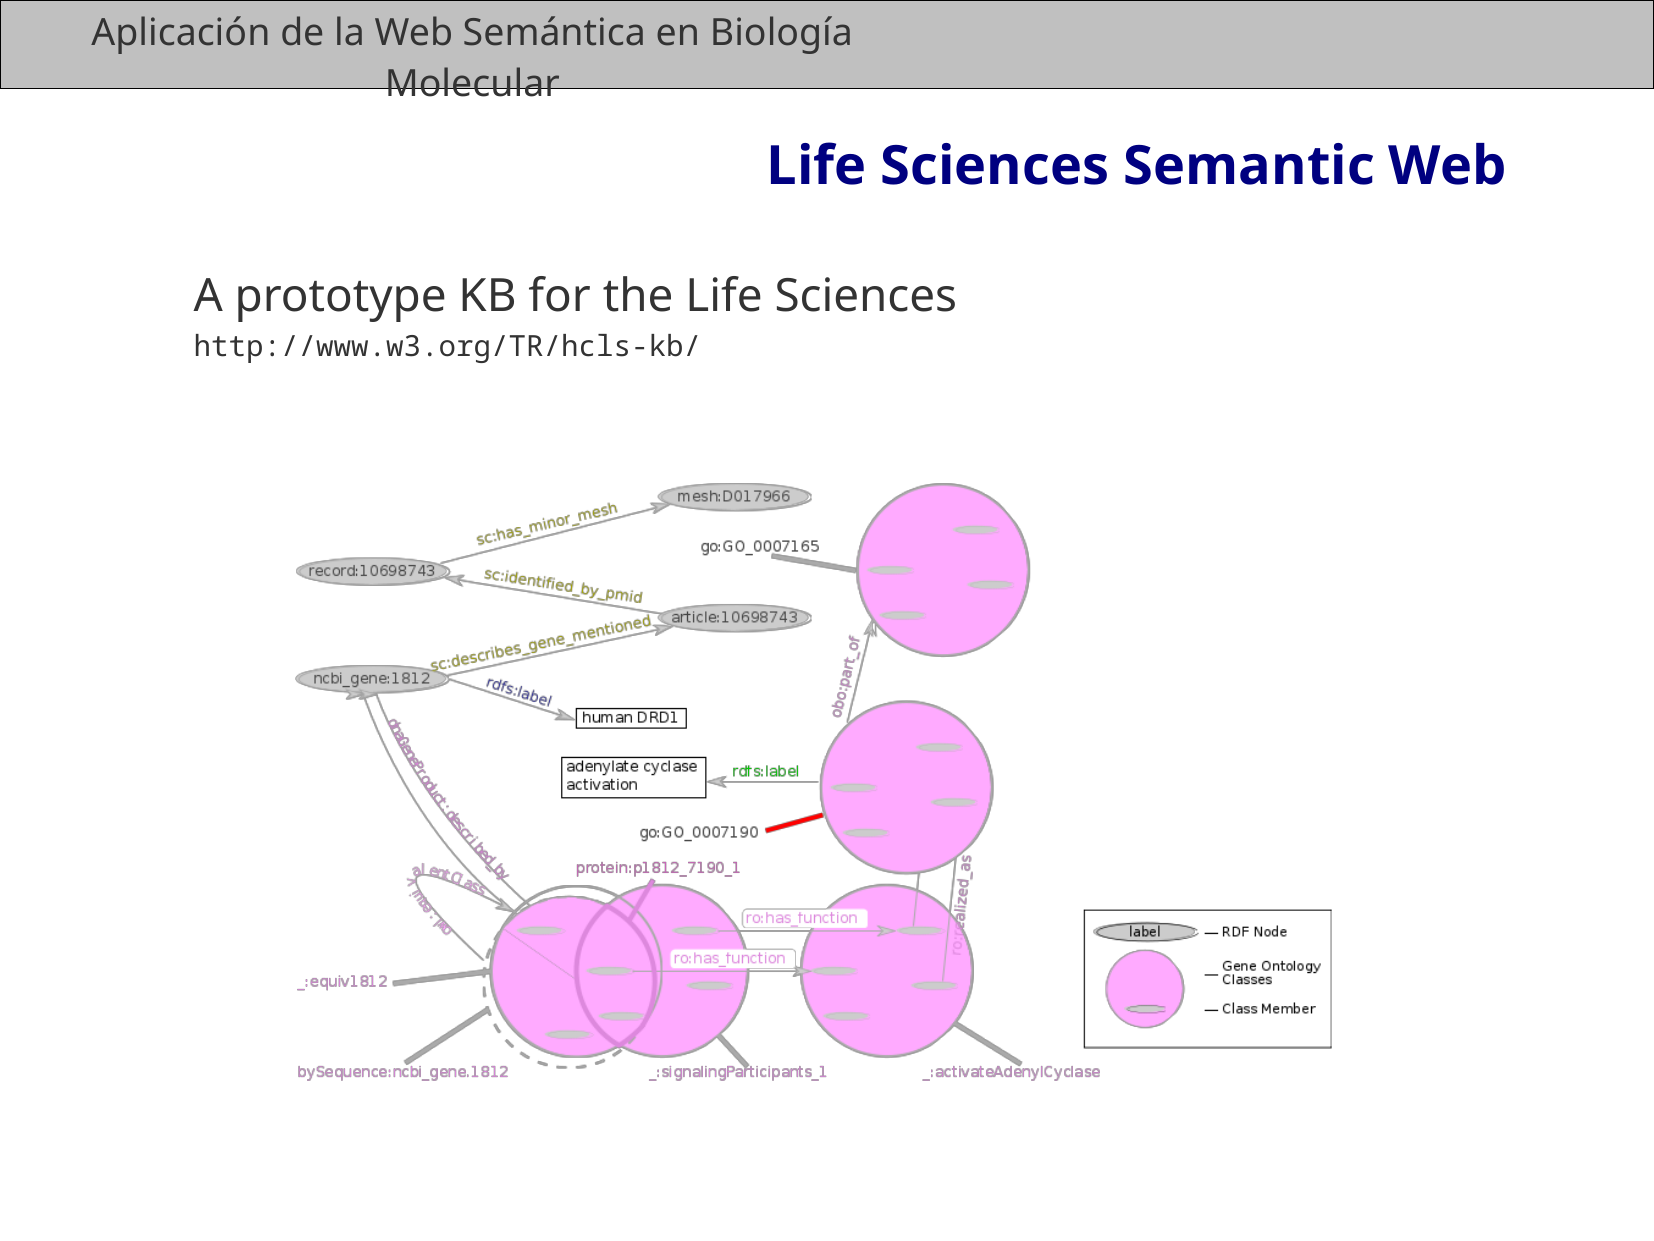

Aplicación de la Web Semántica en Biología Molecular
Life Sciences Semantic Web
A prototype KB for the Life Sciences
http://www.w3.org/TR/hcls-kb/